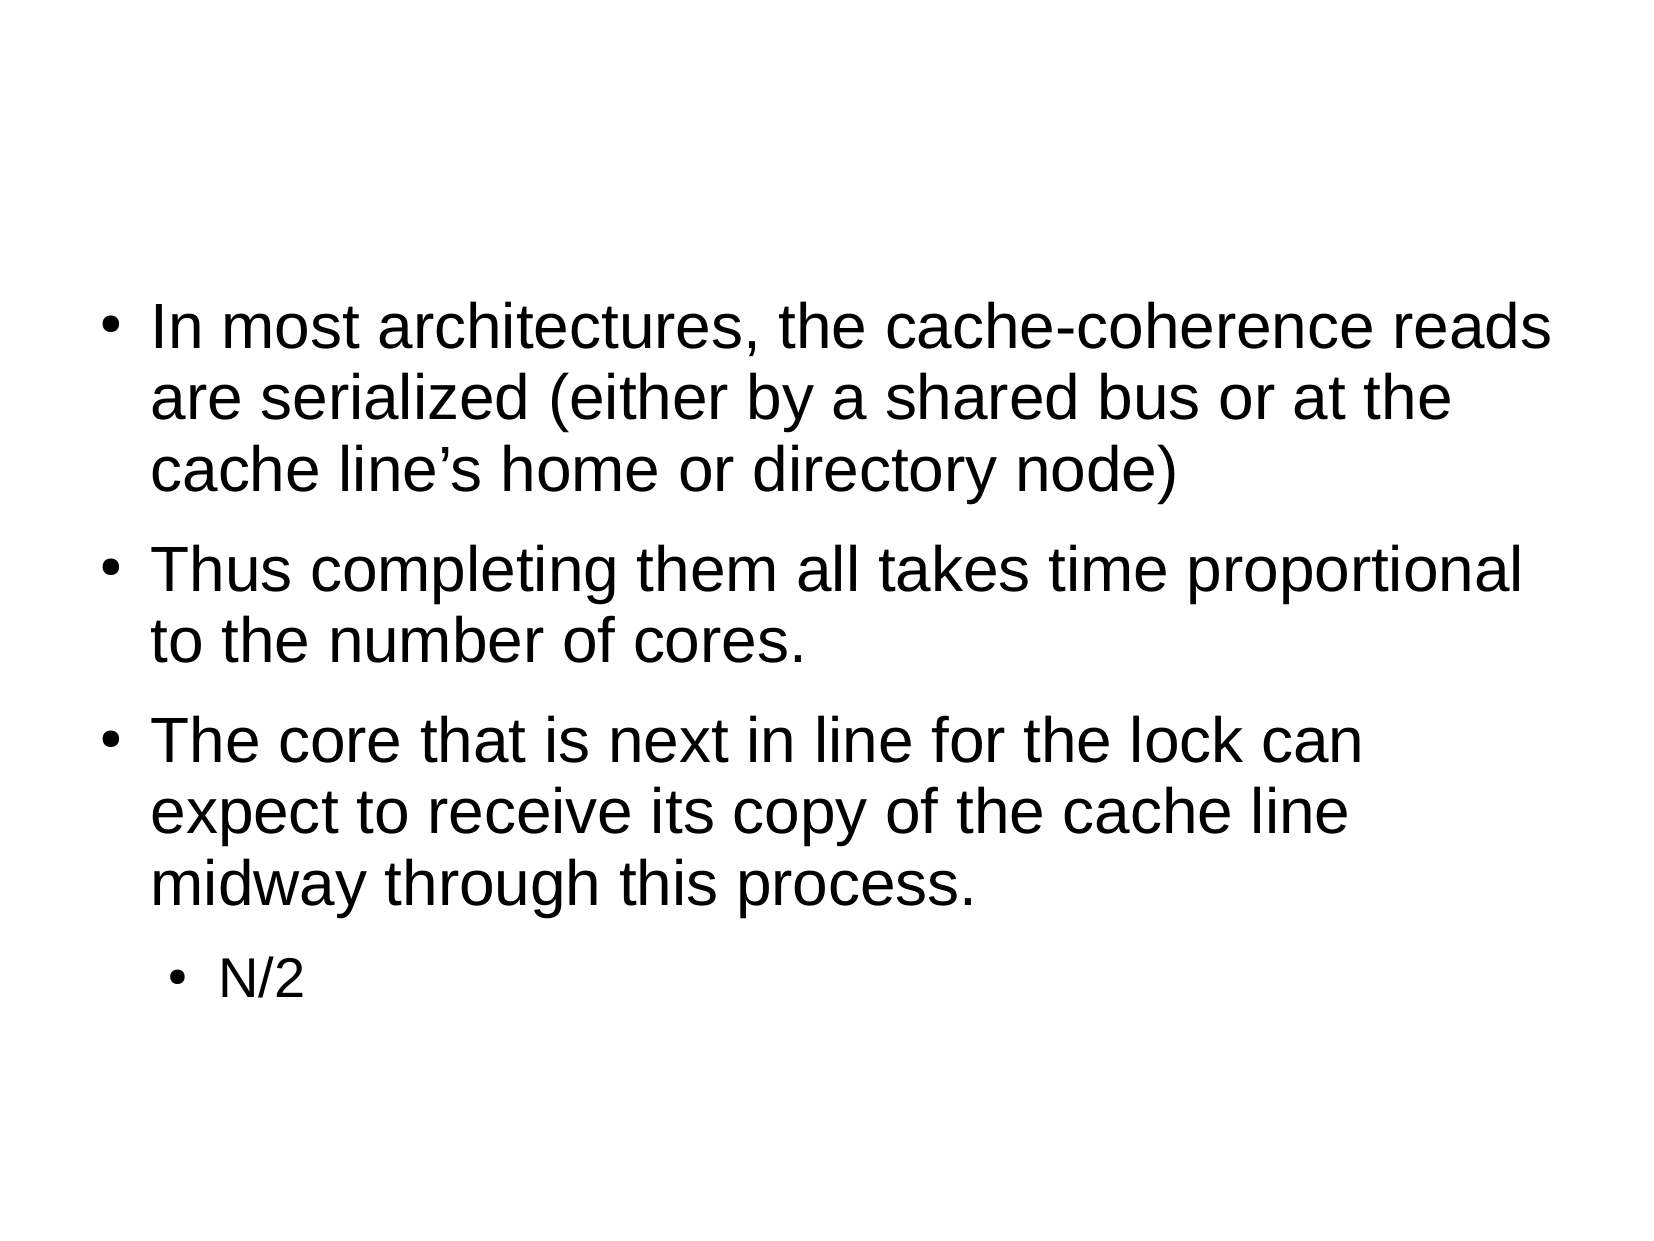

#
In most architectures, the cache-coherence reads are serialized (either by a shared bus or at the cache line’s home or directory node)
Thus completing them all takes time proportional to the number of cores.
The core that is next in line for the lock can expect to receive its copy of the cache line midway through this process.
N/2